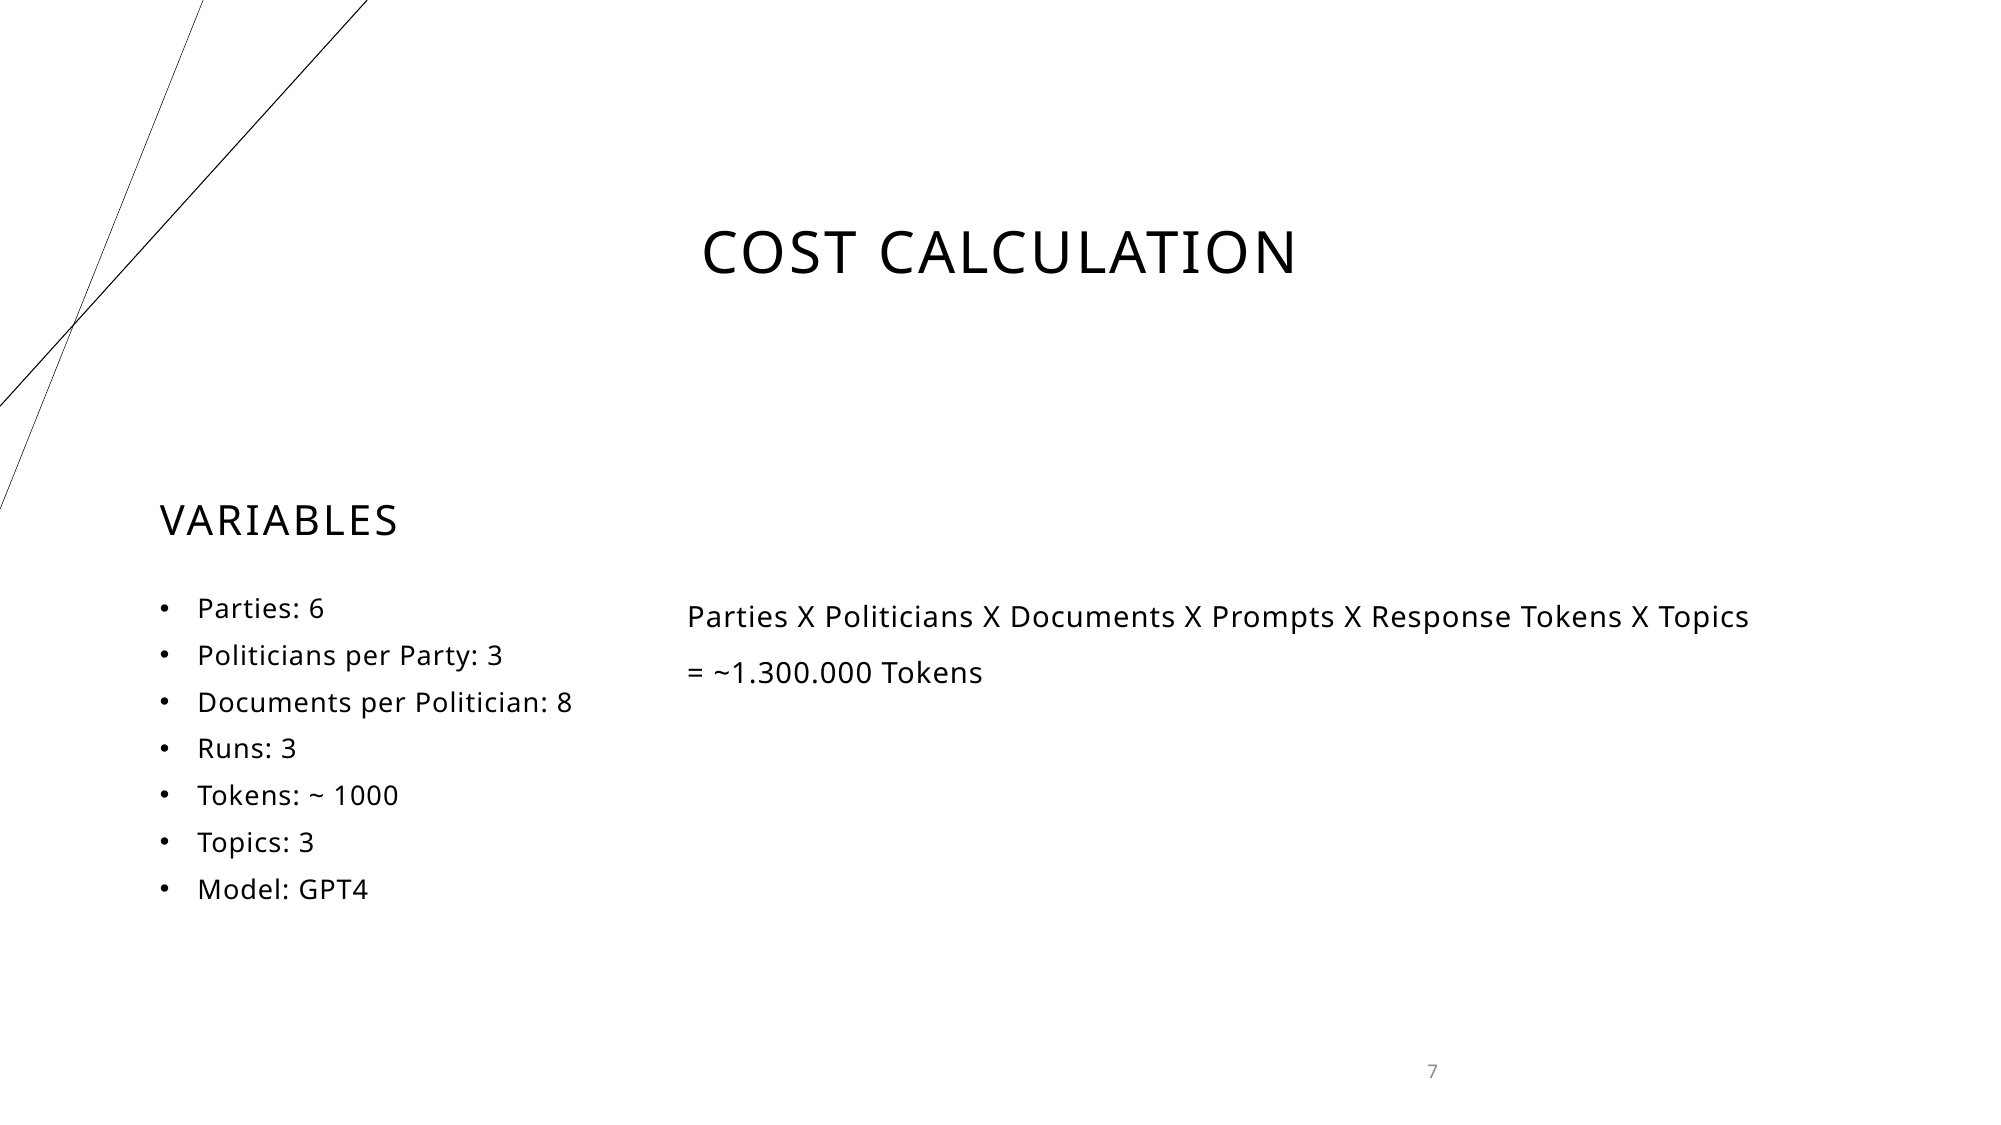

# Cost Calculation
VariaBLes
Parties: 6
Politicians per Party: 3
Documents per Politician: 8
Runs: 3
Tokens: ~ 1000
Topics: 3
Model: GPT4
Parties X Politicians X Documents X Prompts X Response Tokens X Topics
= ~1.300.000 Tokens